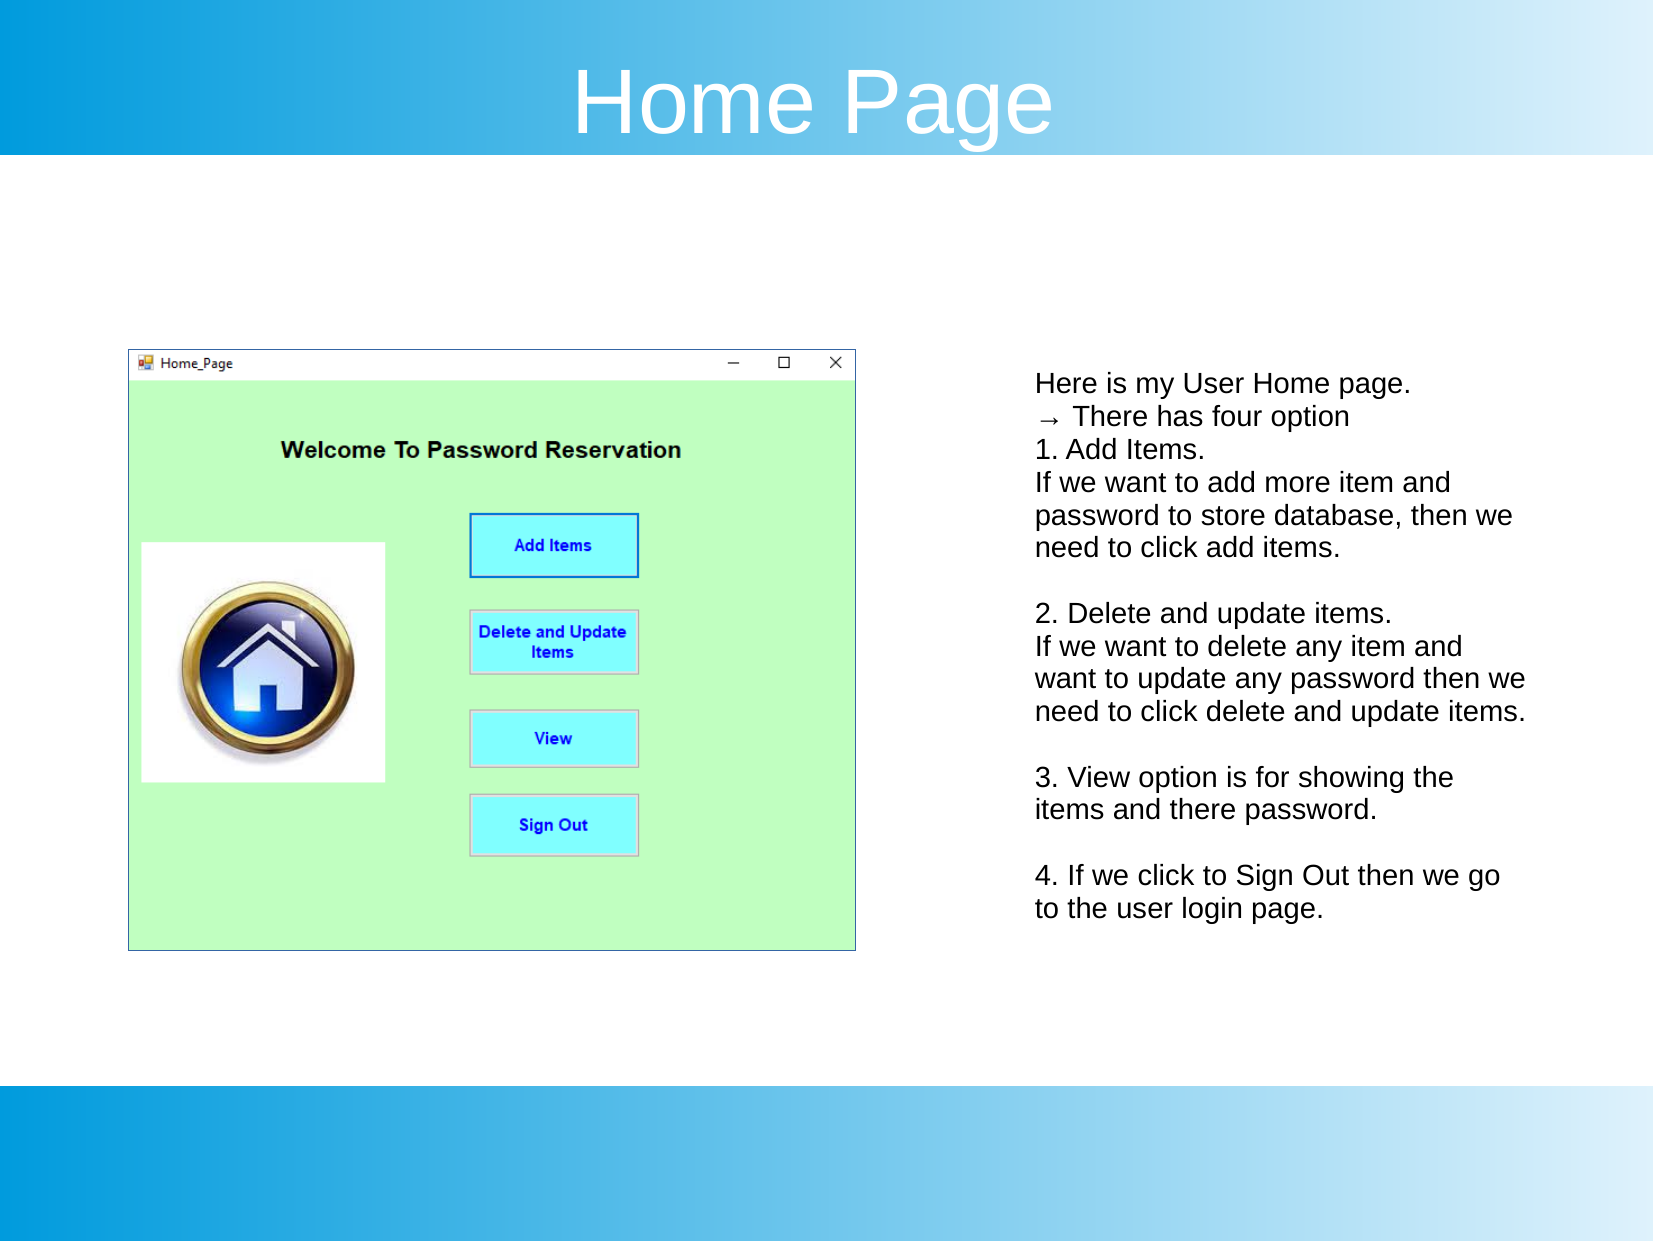

# Home Page
Here is my User Home page.
→ There has four option
1. Add Items.
If we want to add more item and password to store database, then we need to click add items.
2. Delete and update items.
If we want to delete any item and want to update any password then we need to click delete and update items.
3. View option is for showing the items and there password.
4. If we click to Sign Out then we go to the user login page.